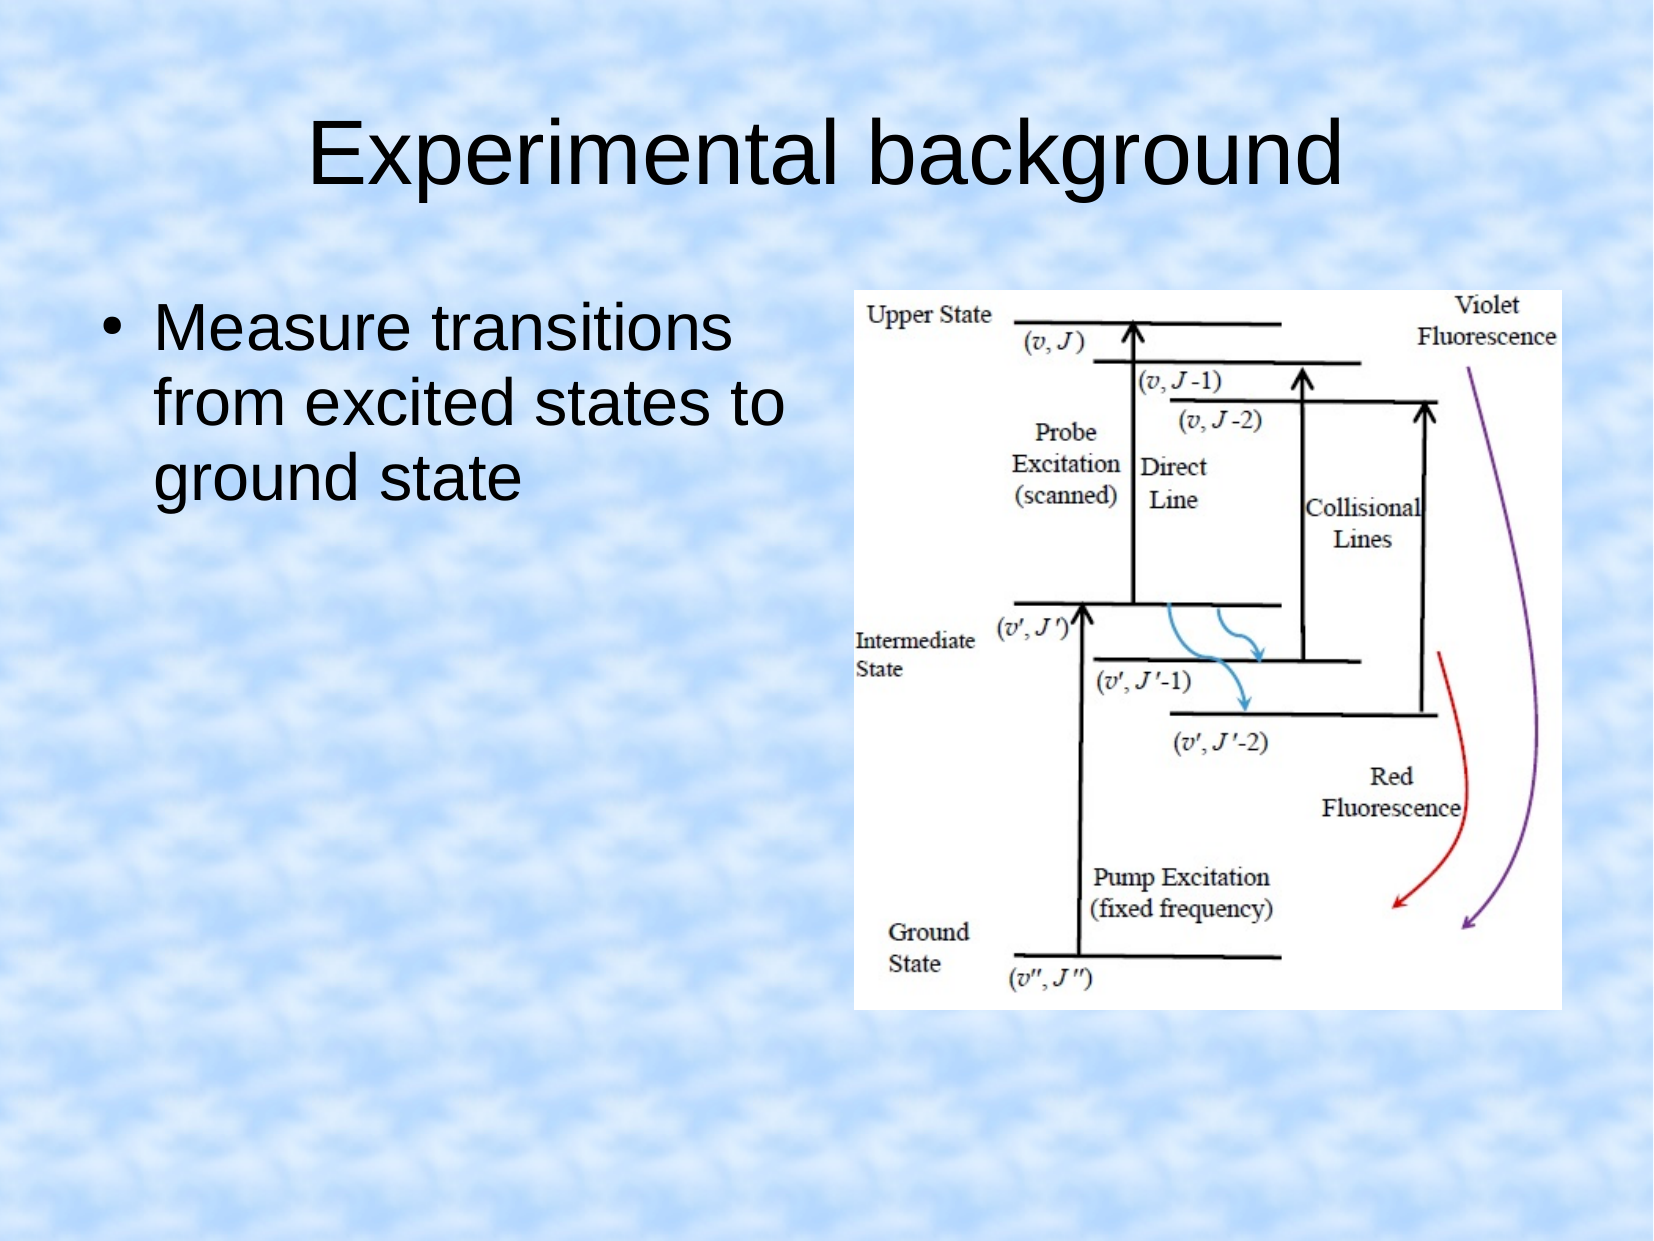

# Experimental background
Measure transitions from excited states to ground state